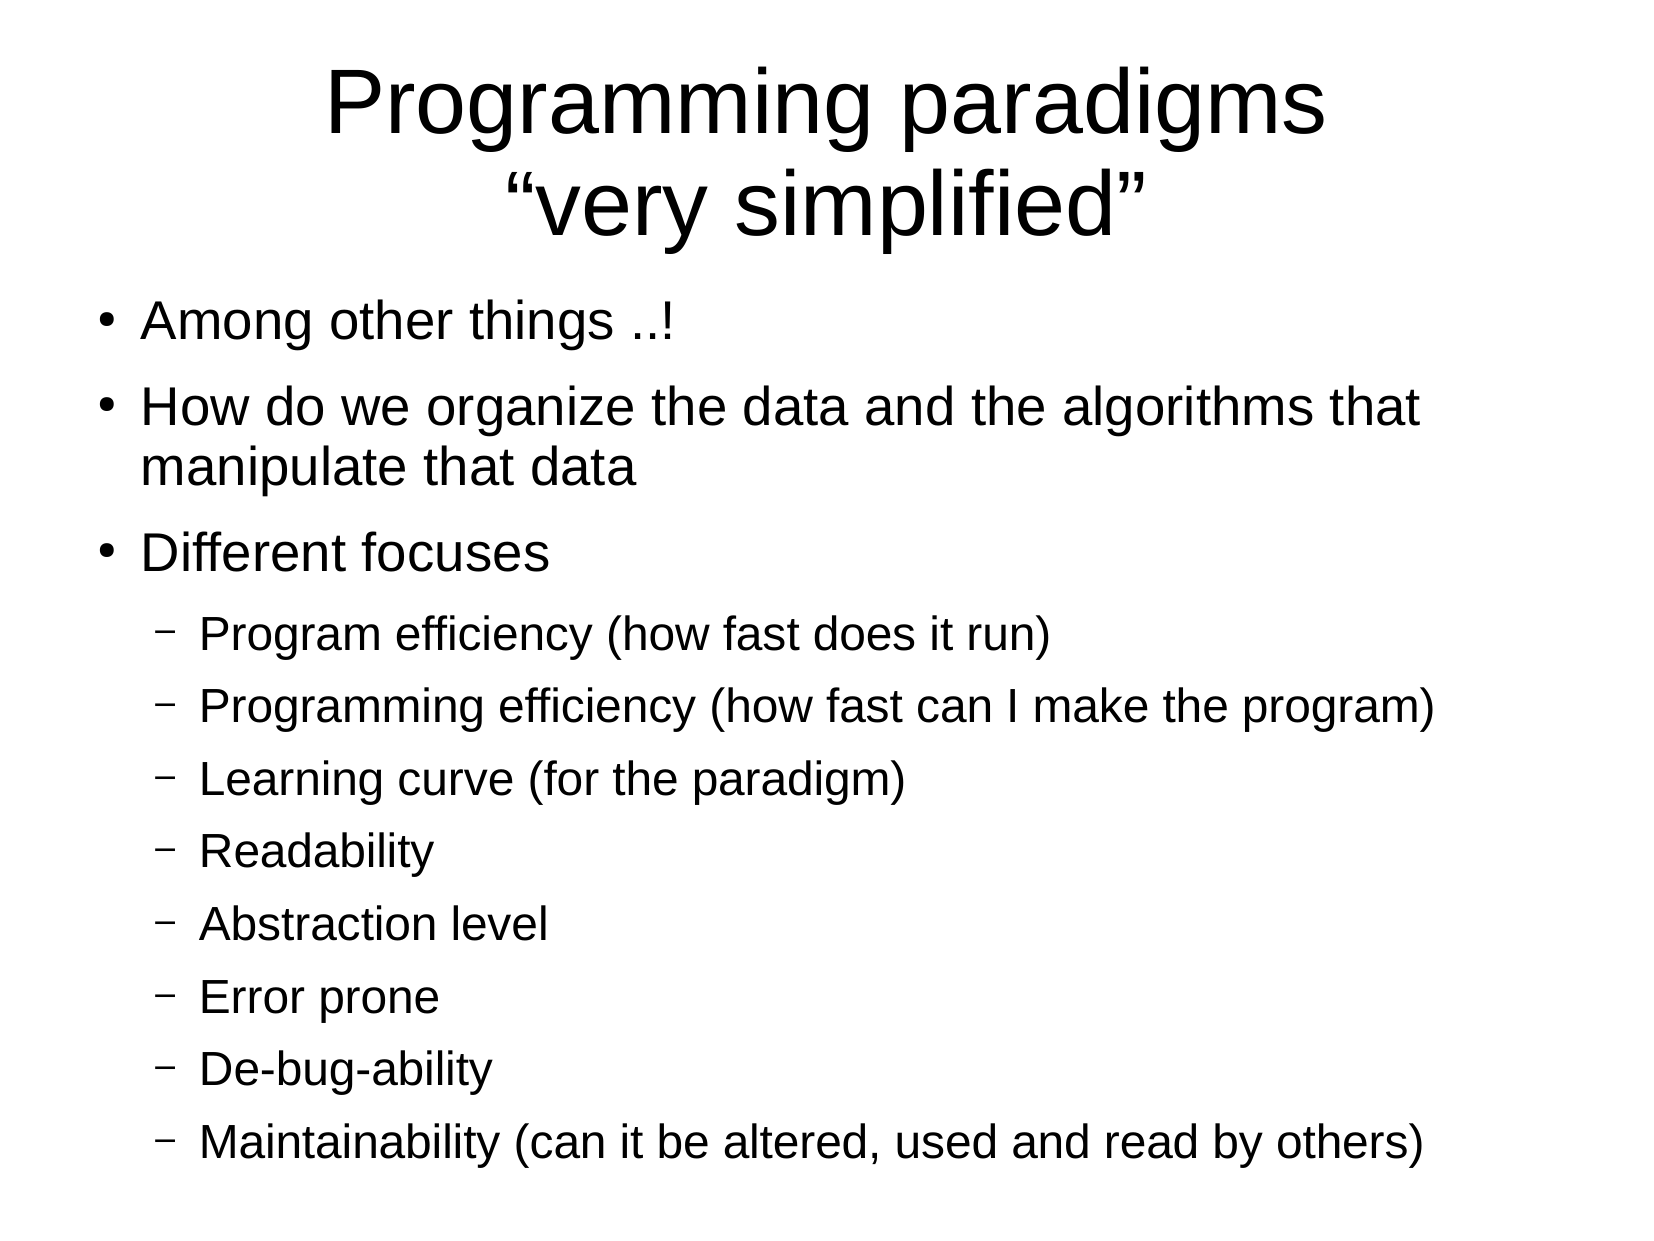

# Programming paradigms “very simplified”
Among other things ..!
How do we organize the data and the algorithms that manipulate that data
Different focuses
Program efficiency (how fast does it run)
Programming efficiency (how fast can I make the program)
Learning curve (for the paradigm)
Readability
Abstraction level
Error prone
De-bug-ability
Maintainability (can it be altered, used and read by others)